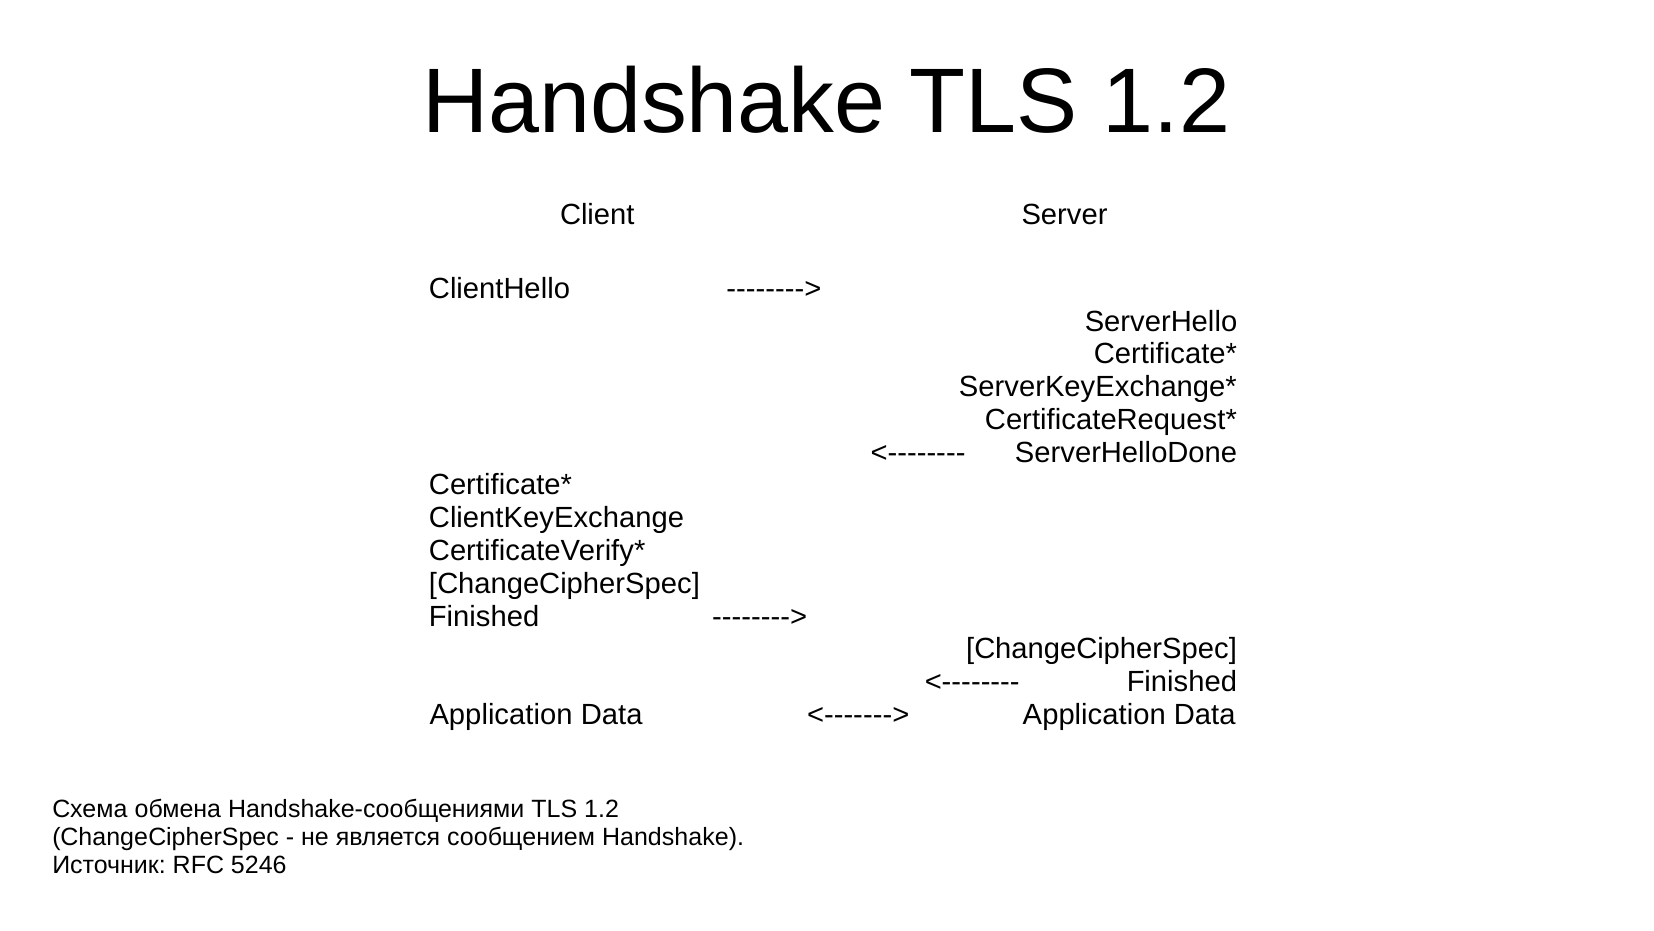

# Handshake TLS 1.2
 Client Server
 ClientHello -------->
 ServerHello
 Certificate*
 ServerKeyExchange*
 CertificateRequest*
 <-------- ServerHelloDone
 Certificate*
 ClientKeyExchange
 CertificateVerify*
 [ChangeCipherSpec]
 Finished -------->
 [ChangeCipherSpec]
 <-------- Finished
 Application Data <-------> Application Data
Схема обмена Handshake-сообщениями TLS 1.2
(ChangeCipherSpec - не является сообщением Handshake).
Источник: RFC 5246